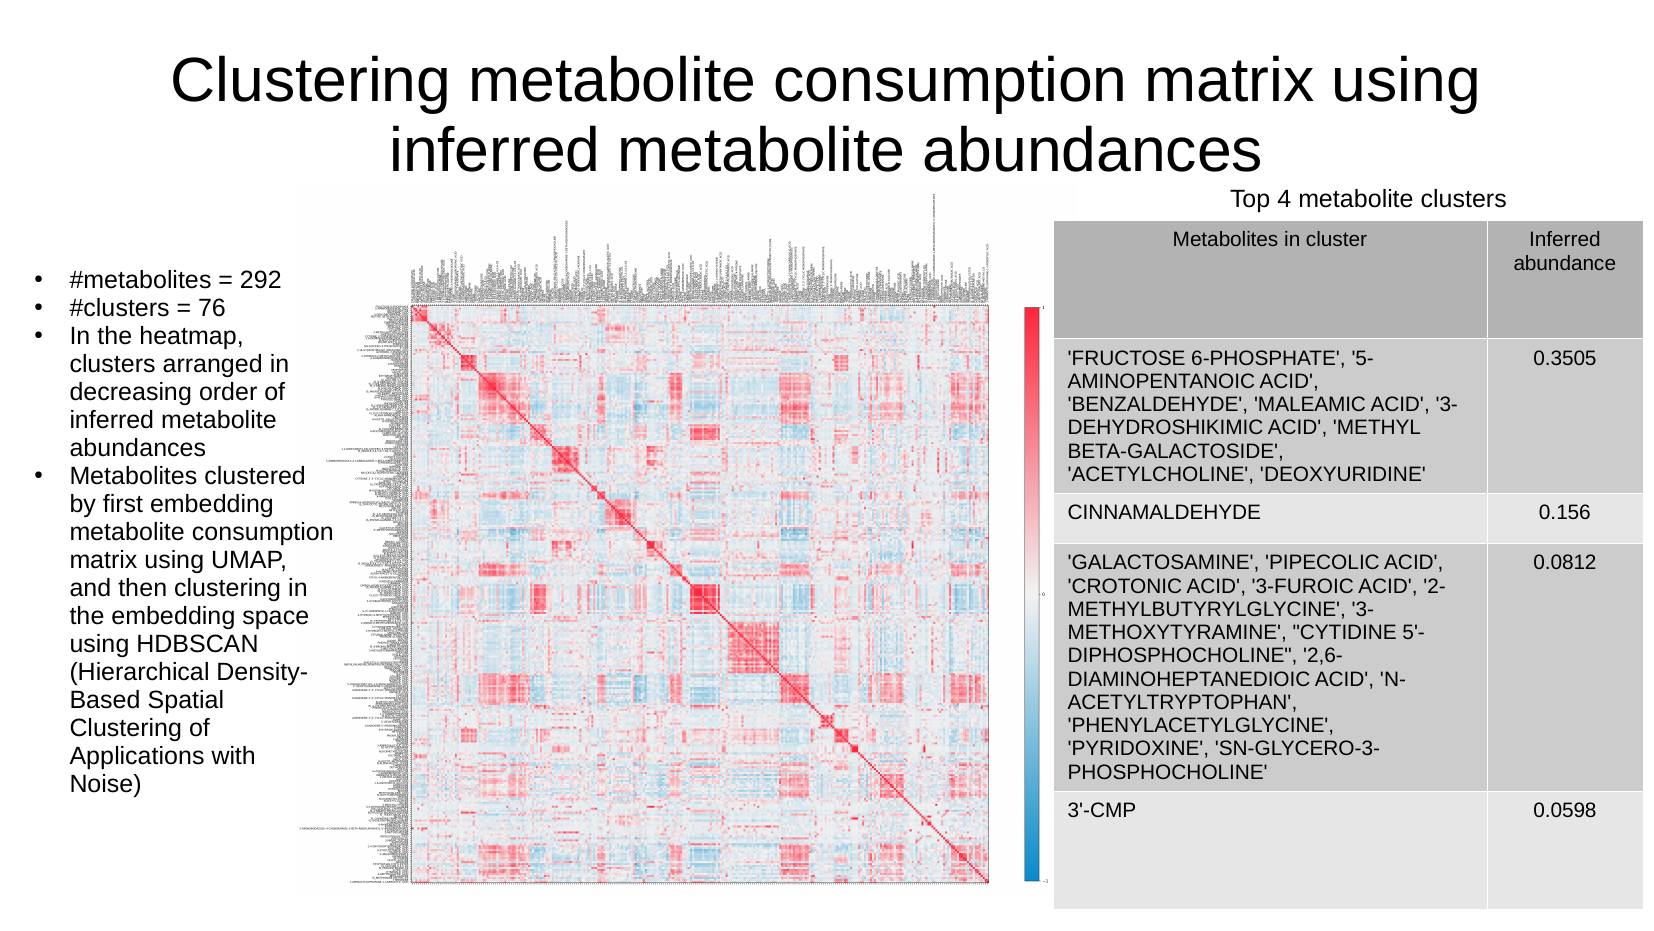

# Clustering metabolite consumption matrix using inferred metabolite abundances
Top 4 metabolite clusters
| Metabolites in cluster | Inferred abundance |
| --- | --- |
| 'FRUCTOSE 6-PHOSPHATE', '5-AMINOPENTANOIC ACID', 'BENZALDEHYDE', 'MALEAMIC ACID', '3-DEHYDROSHIKIMIC ACID', 'METHYL BETA-GALACTOSIDE', 'ACETYLCHOLINE', 'DEOXYURIDINE' | 0.3505 |
| CINNAMALDEHYDE | 0.156 |
| 'GALACTOSAMINE', 'PIPECOLIC ACID', 'CROTONIC ACID', '3-FUROIC ACID', '2-METHYLBUTYRYLGLYCINE', '3-METHOXYTYRAMINE', "CYTIDINE 5'-DIPHOSPHOCHOLINE", '2,6-DIAMINOHEPTANEDIOIC ACID', 'N-ACETYLTRYPTOPHAN', 'PHENYLACETYLGLYCINE', 'PYRIDOXINE', 'SN-GLYCERO-3-PHOSPHOCHOLINE' | 0.0812 |
| 3'-CMP | 0.0598 |
#metabolites = 292
#clusters = 76
In the heatmap, clusters arranged in decreasing order of inferred metabolite abundances
Metabolites clustered by first embedding metabolite consumption matrix using UMAP, and then clustering in the embedding space using HDBSCAN (Hierarchical Density-Based Spatial Clustering of Applications with Noise)